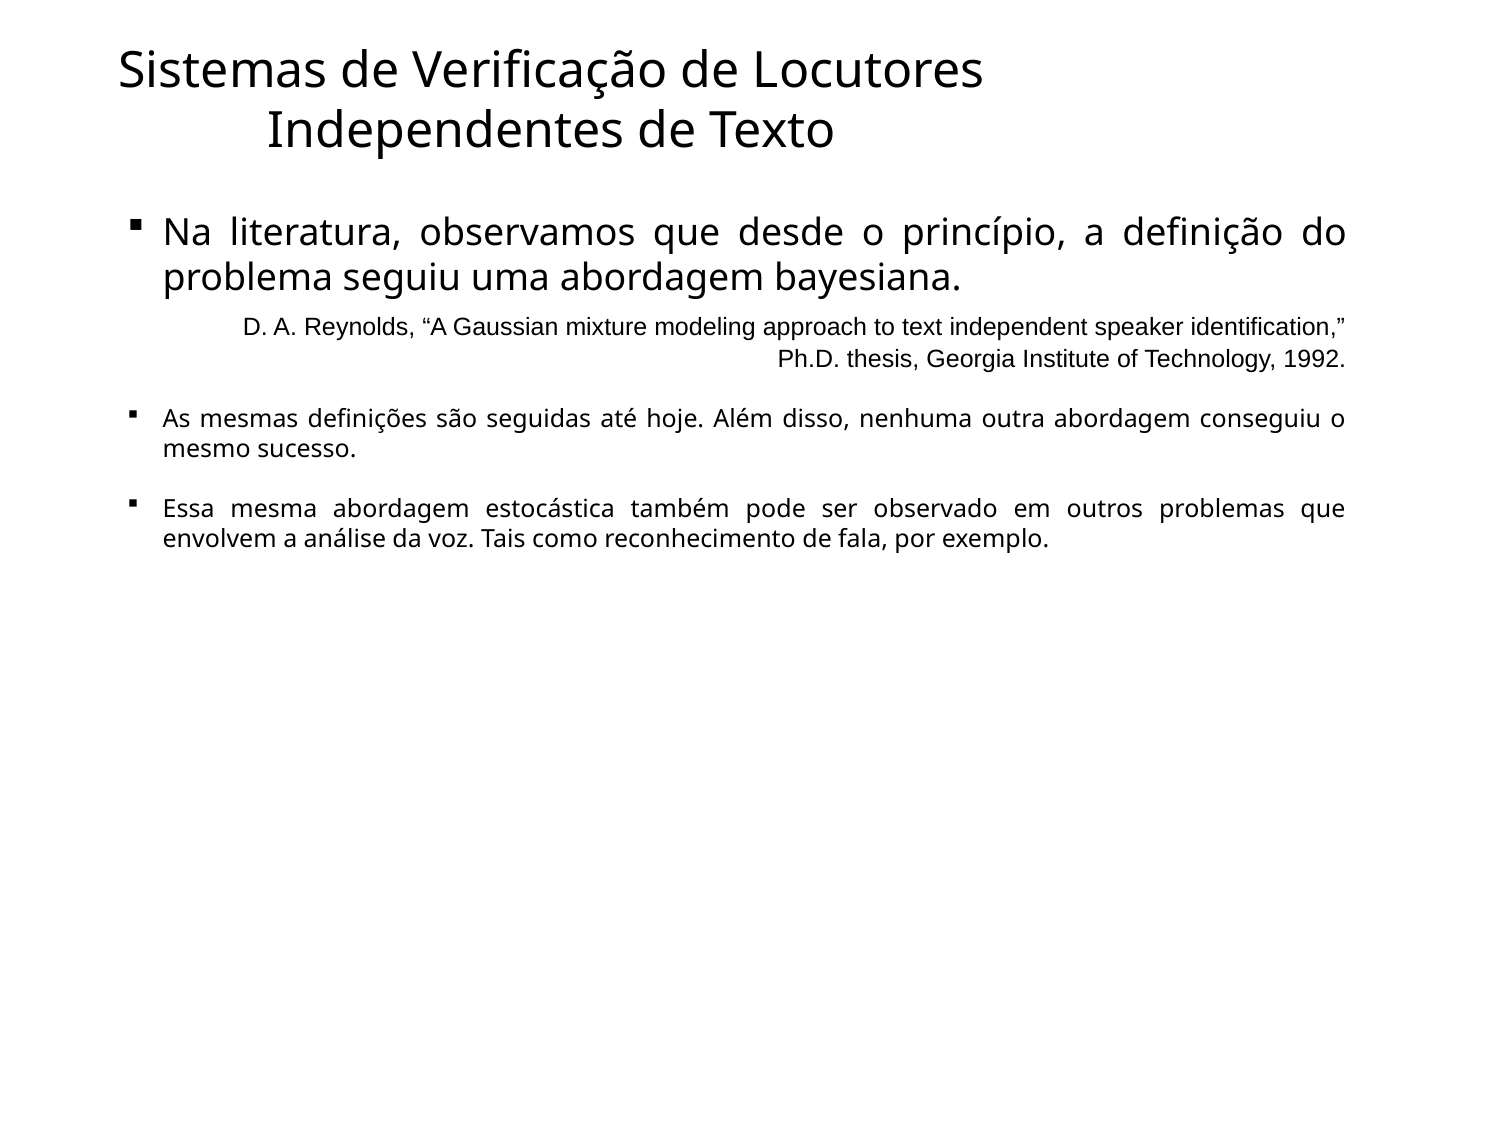

Sistemas de Verificação de Locutores Independentes de Texto
Na literatura, observamos que desde o princípio, a definição do problema seguiu uma abordagem bayesiana.
	D. A. Reynolds, “A Gaussian mixture modeling approach to text independent speaker identification,” Ph.D. thesis, Georgia Institute of Technology, 1992.
As mesmas definições são seguidas até hoje. Além disso, nenhuma outra abordagem conseguiu o mesmo sucesso.
Essa mesma abordagem estocástica também pode ser observado em outros problemas que envolvem a análise da voz. Tais como reconhecimento de fala, por exemplo.